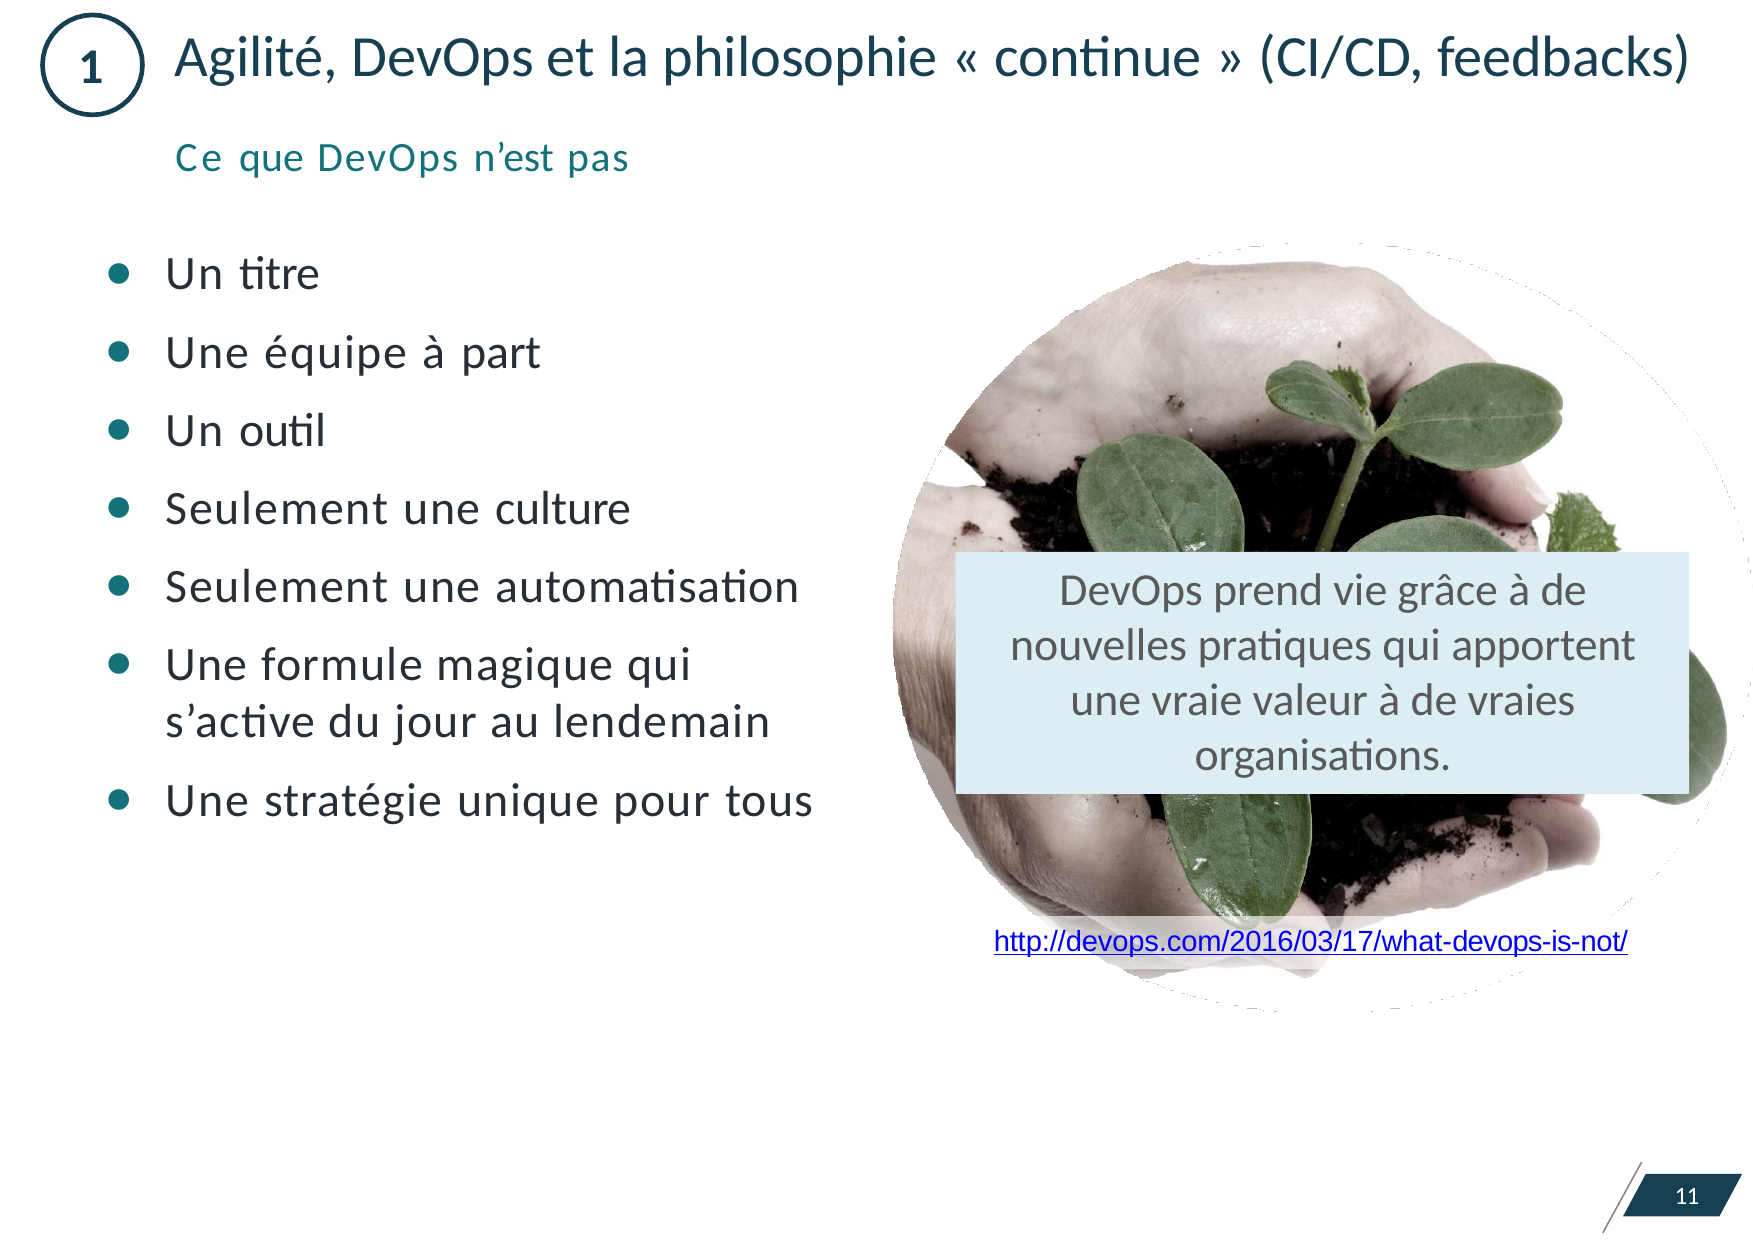

# Agilité, DevOps et la philosophie « continue » (CI/CD, feedbacks)
1
Ce que DevOps n’est pas
Un titre
Une équipe à part
Un outil
Seulement une culture
Seulement une automatisation
Une formule magique qui s’active du jour au lendemain
Une stratégie unique pour tous
DevOps prend vie grâce à de nouvelles pratiques qui apportent une vraie valeur à de vraies organisations.
http://devops.com/2016/03/17/what-devops-is-not/